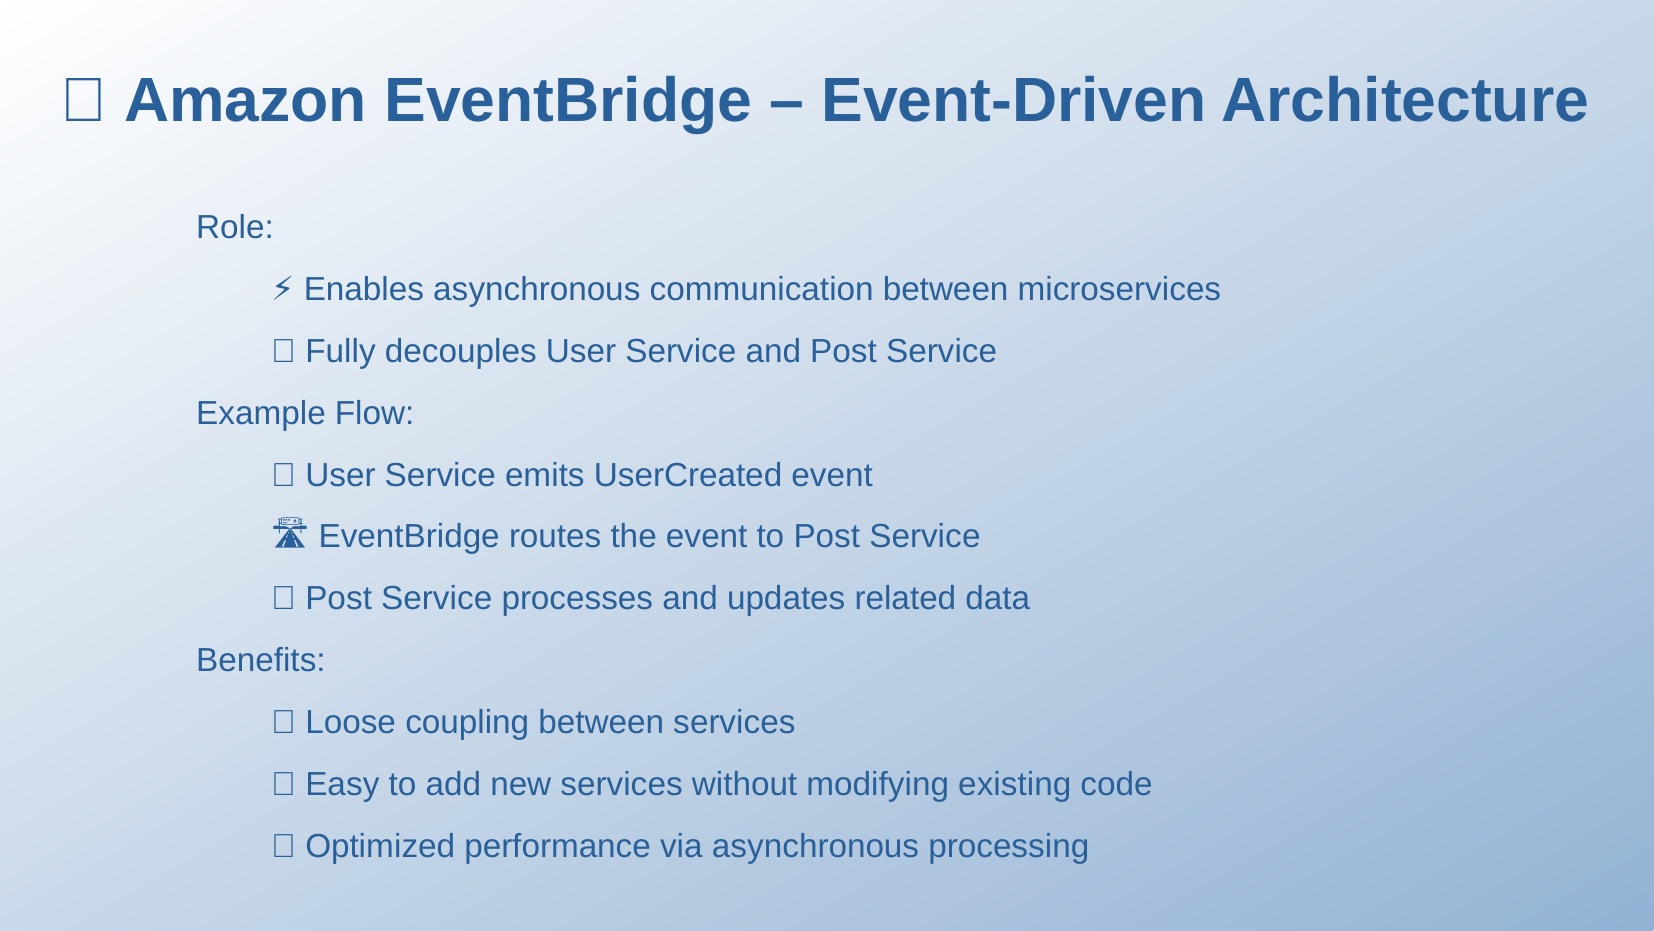

🔔 Amazon EventBridge – Event-Driven Architecture
Role:
	⚡ Enables asynchronous communication between microservices
	🔗 Fully decouples User Service and Post Service
Example Flow:
	👤 User Service emits UserCreated event
	🛣️ EventBridge routes the event to Post Service
	📝 Post Service processes and updates related data
Benefits:
	✅ Loose coupling between services
	➕ Easy to add new services without modifying existing code
	🚀 Optimized performance via asynchronous processing